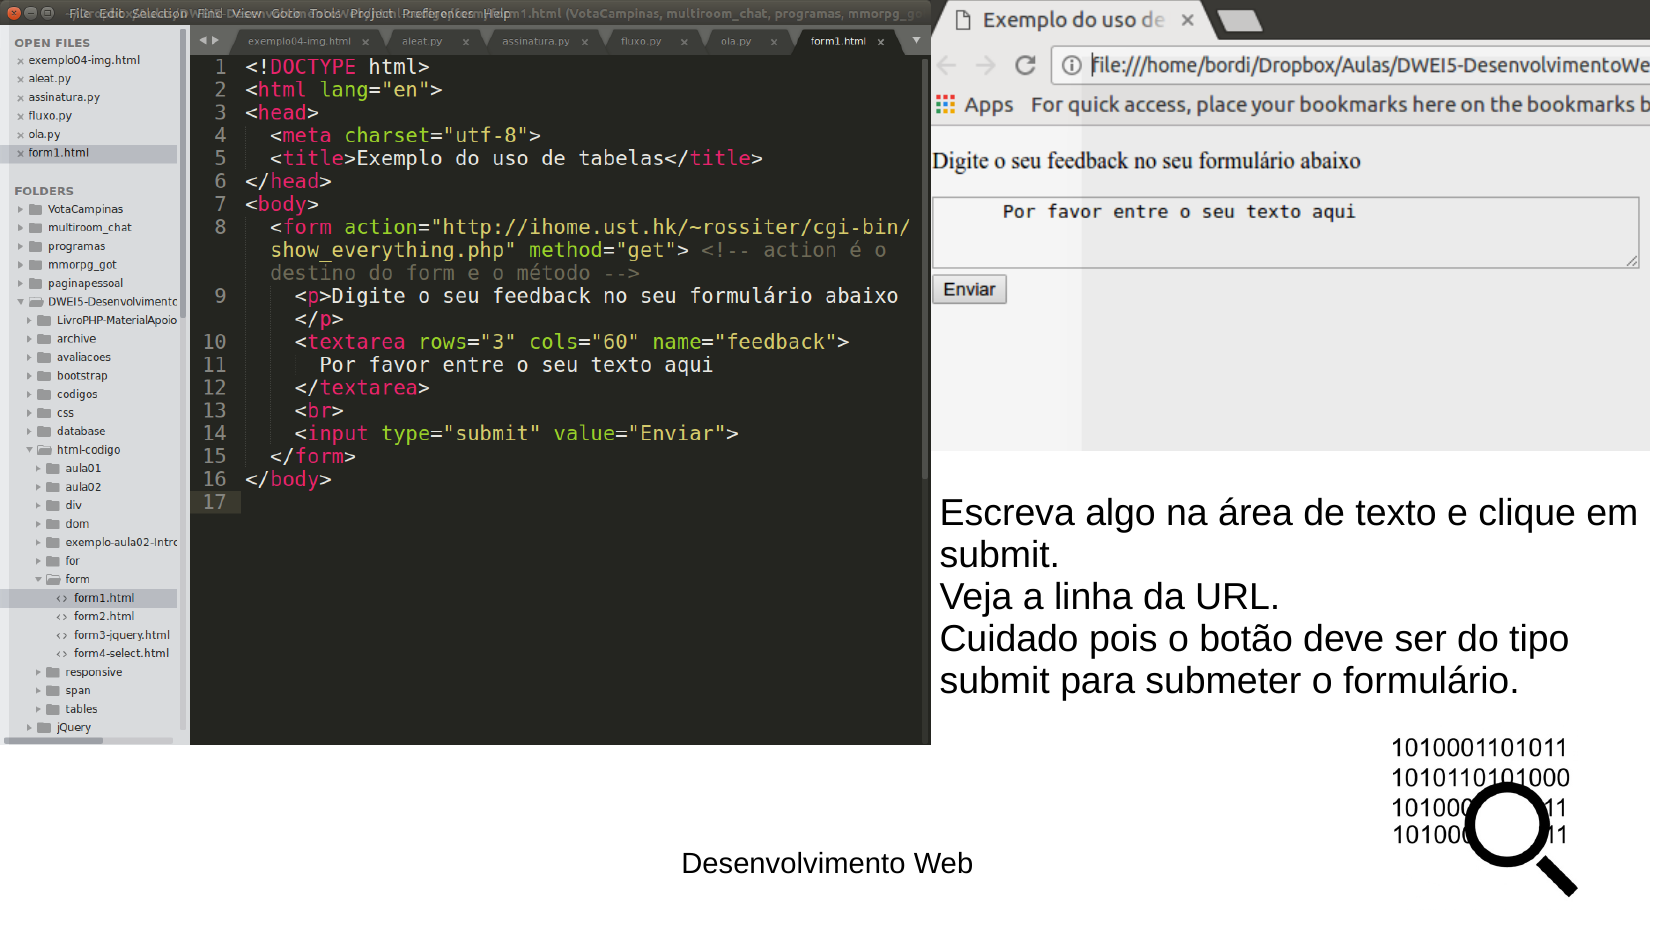

Escreva algo na área de texto e clique em submit.
Veja a linha da URL.
Cuidado pois o botão deve ser do tipo submit para submeter o formulário.
Desenvolvimento Web